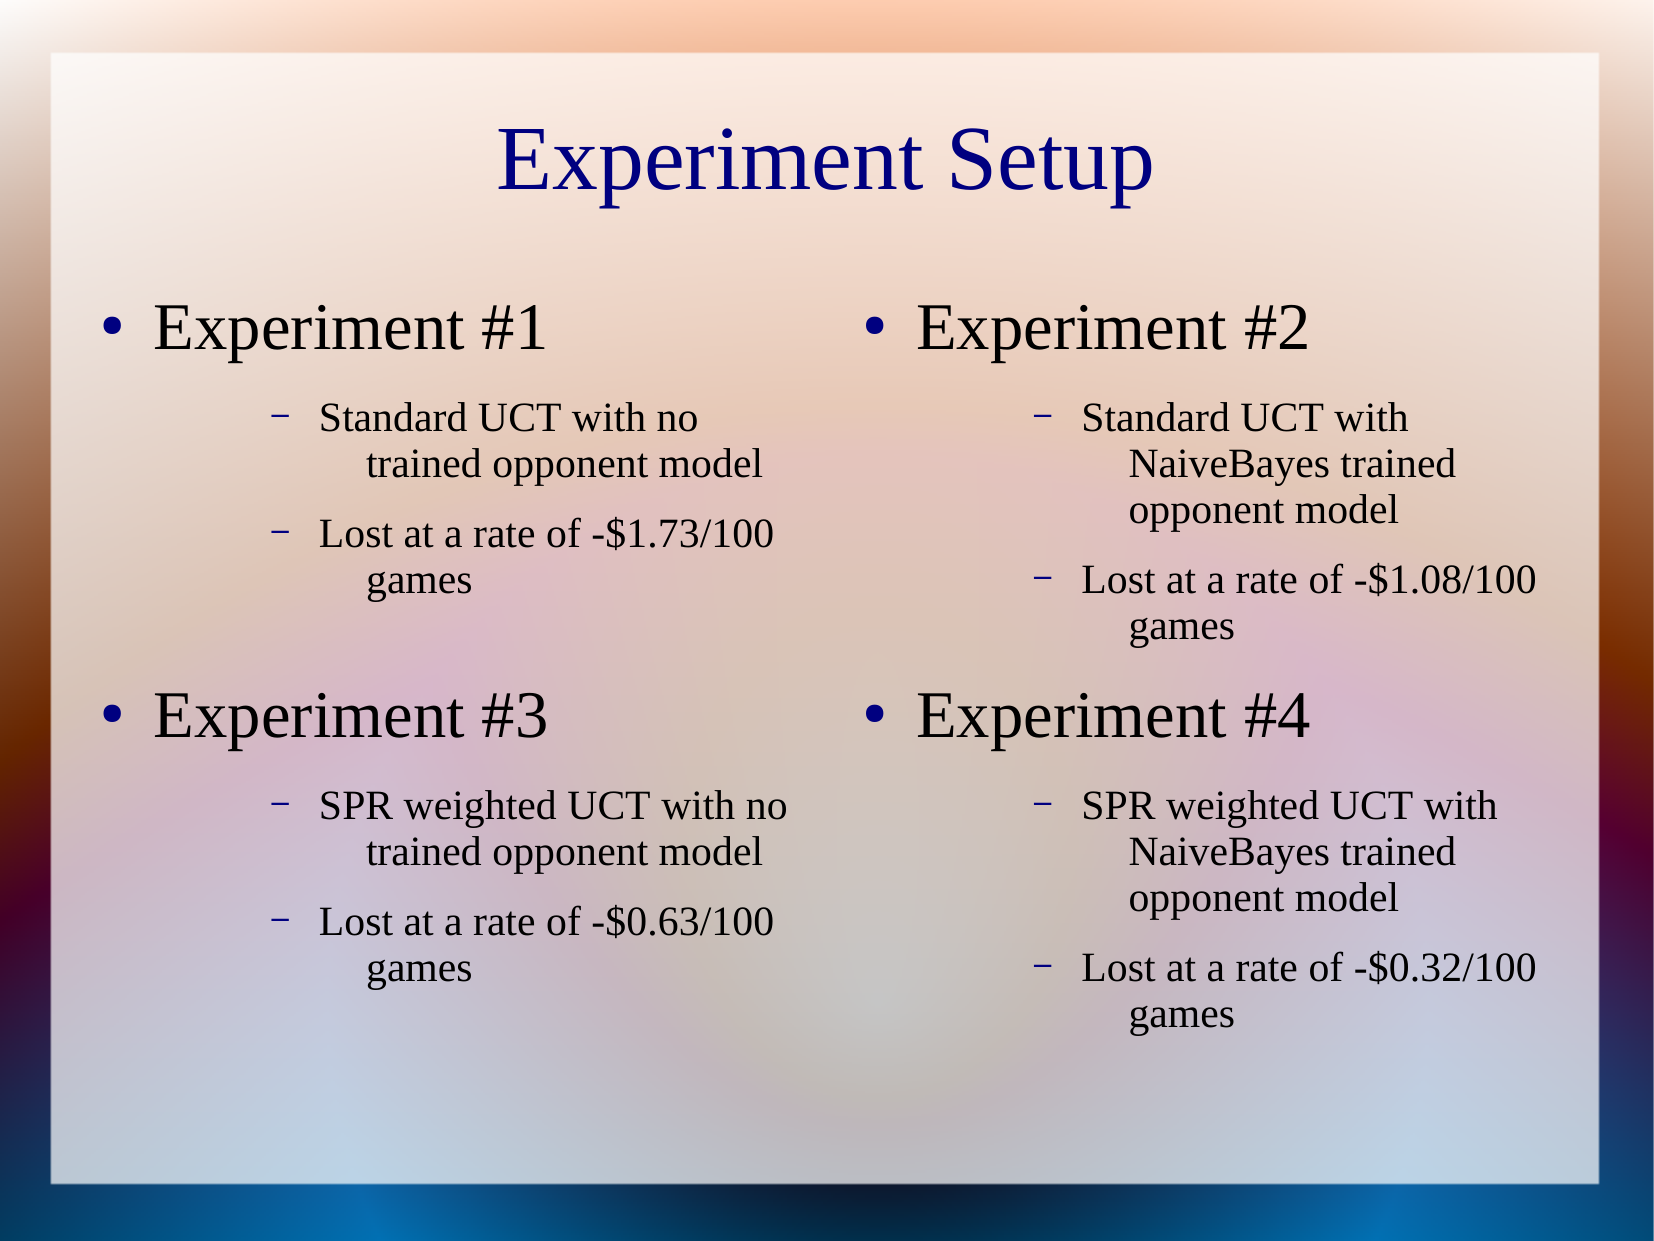

# Experiment Setup
Experiment #1
Standard UCT with no trained opponent model
Lost at a rate of -$1.73/100 games
Experiment #2
Standard UCT with NaiveBayes trained opponent model
Lost at a rate of -$1.08/100 games
Experiment #3
SPR weighted UCT with no trained opponent model
Lost at a rate of -$0.63/100 games
Experiment #4
SPR weighted UCT with NaiveBayes trained opponent model
Lost at a rate of -$0.32/100 games